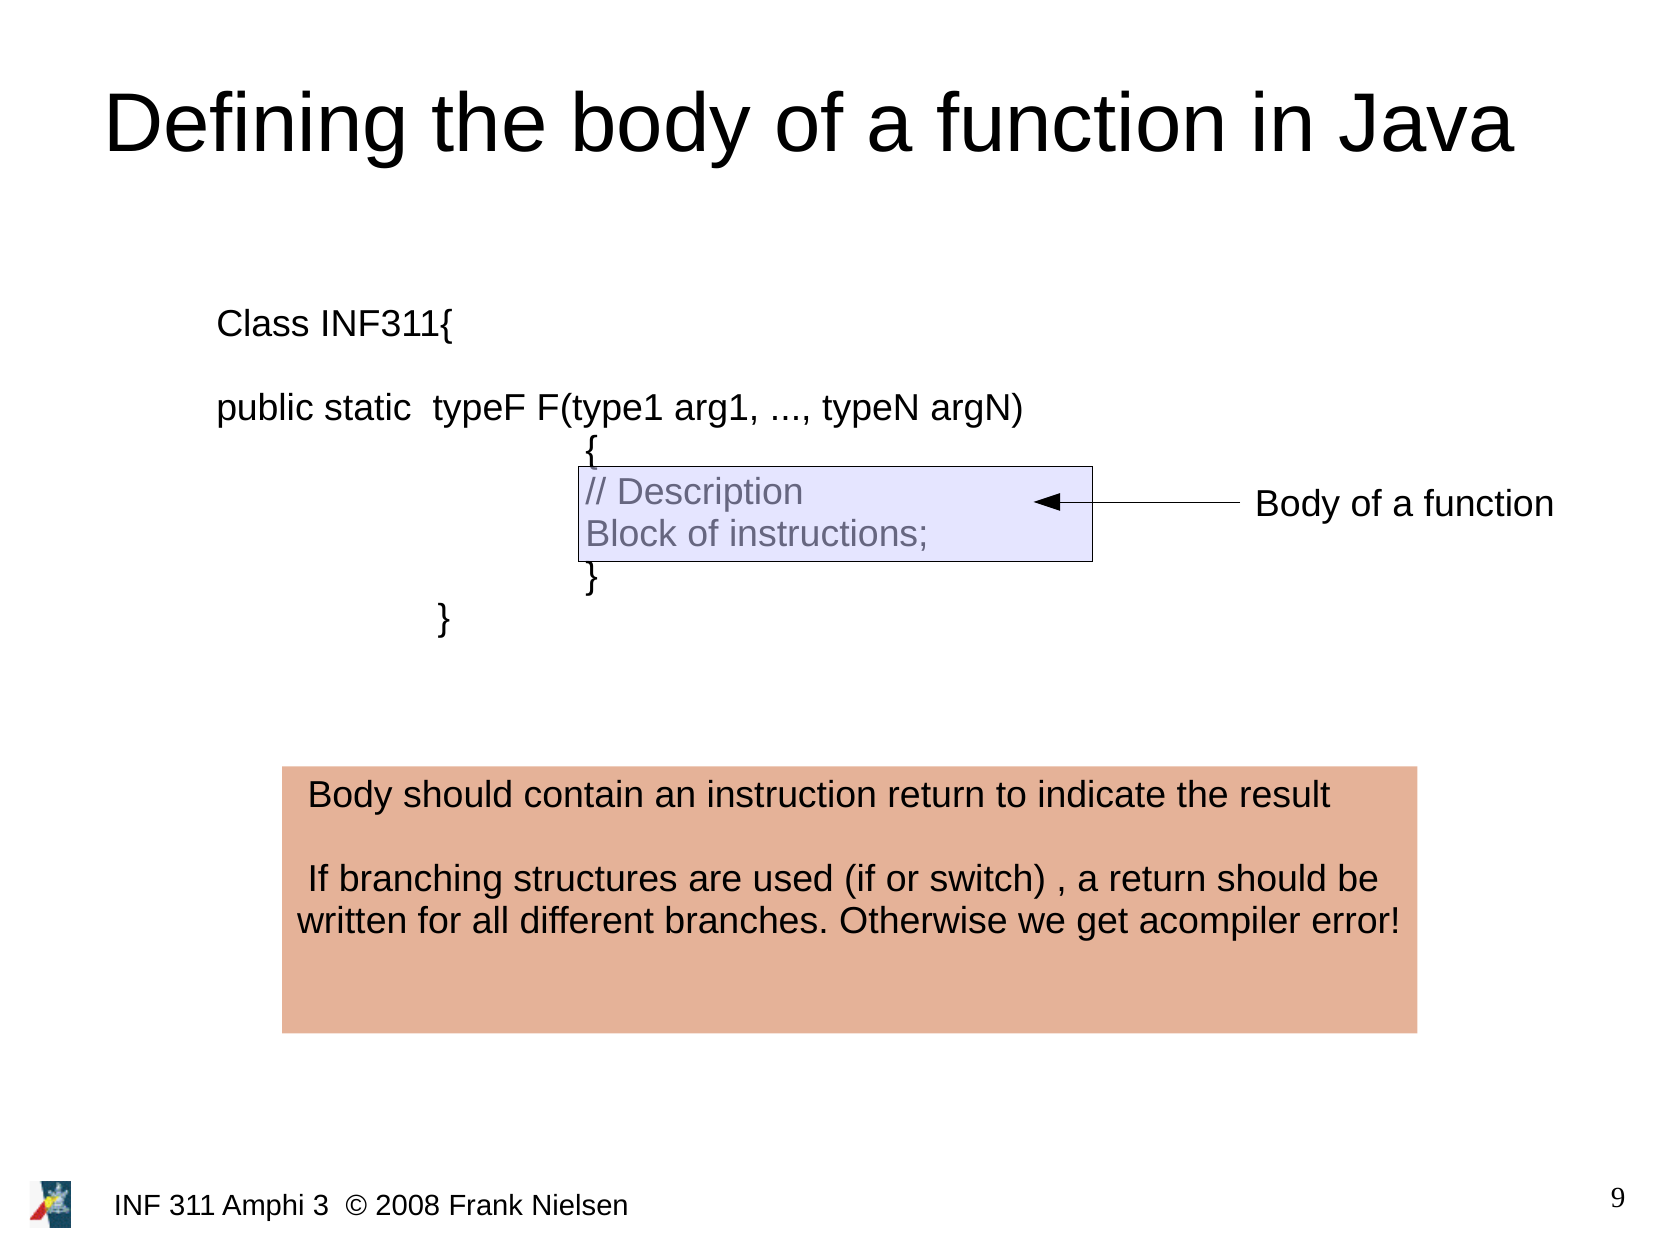

Defining the body of a function in Java
Class INF311{
public static typeF F(type1 arg1, ..., typeN argN)
					{
					// Description
					Block of instructions;
					}
			}
Body of a function
 Body should contain an instruction return to indicate the result
 If branching structures are used (if or switch) , a return should be
written for all different branches. Otherwise we get acompiler error!